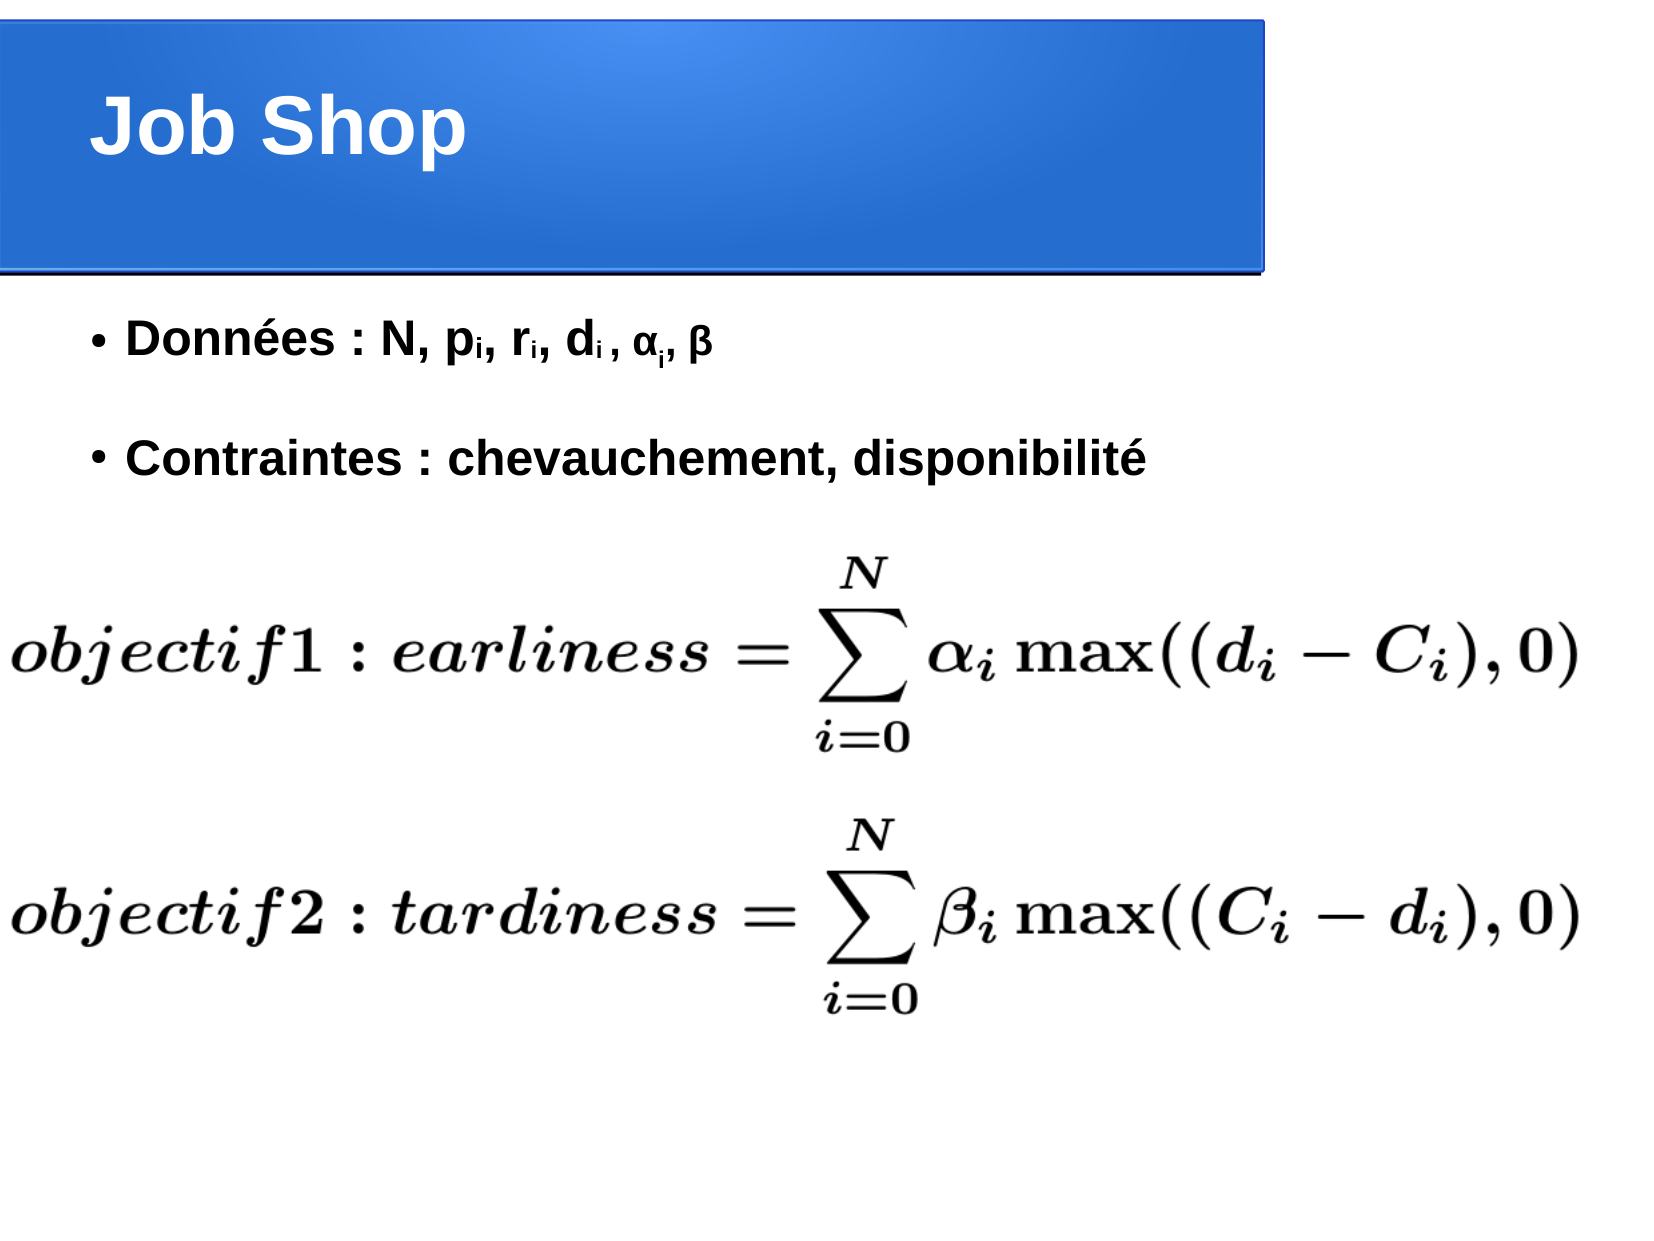

Job Shop
Données : N, pi, ri, di , αi, β
Contraintes : chevauchement, disponibilité
Objectifs :